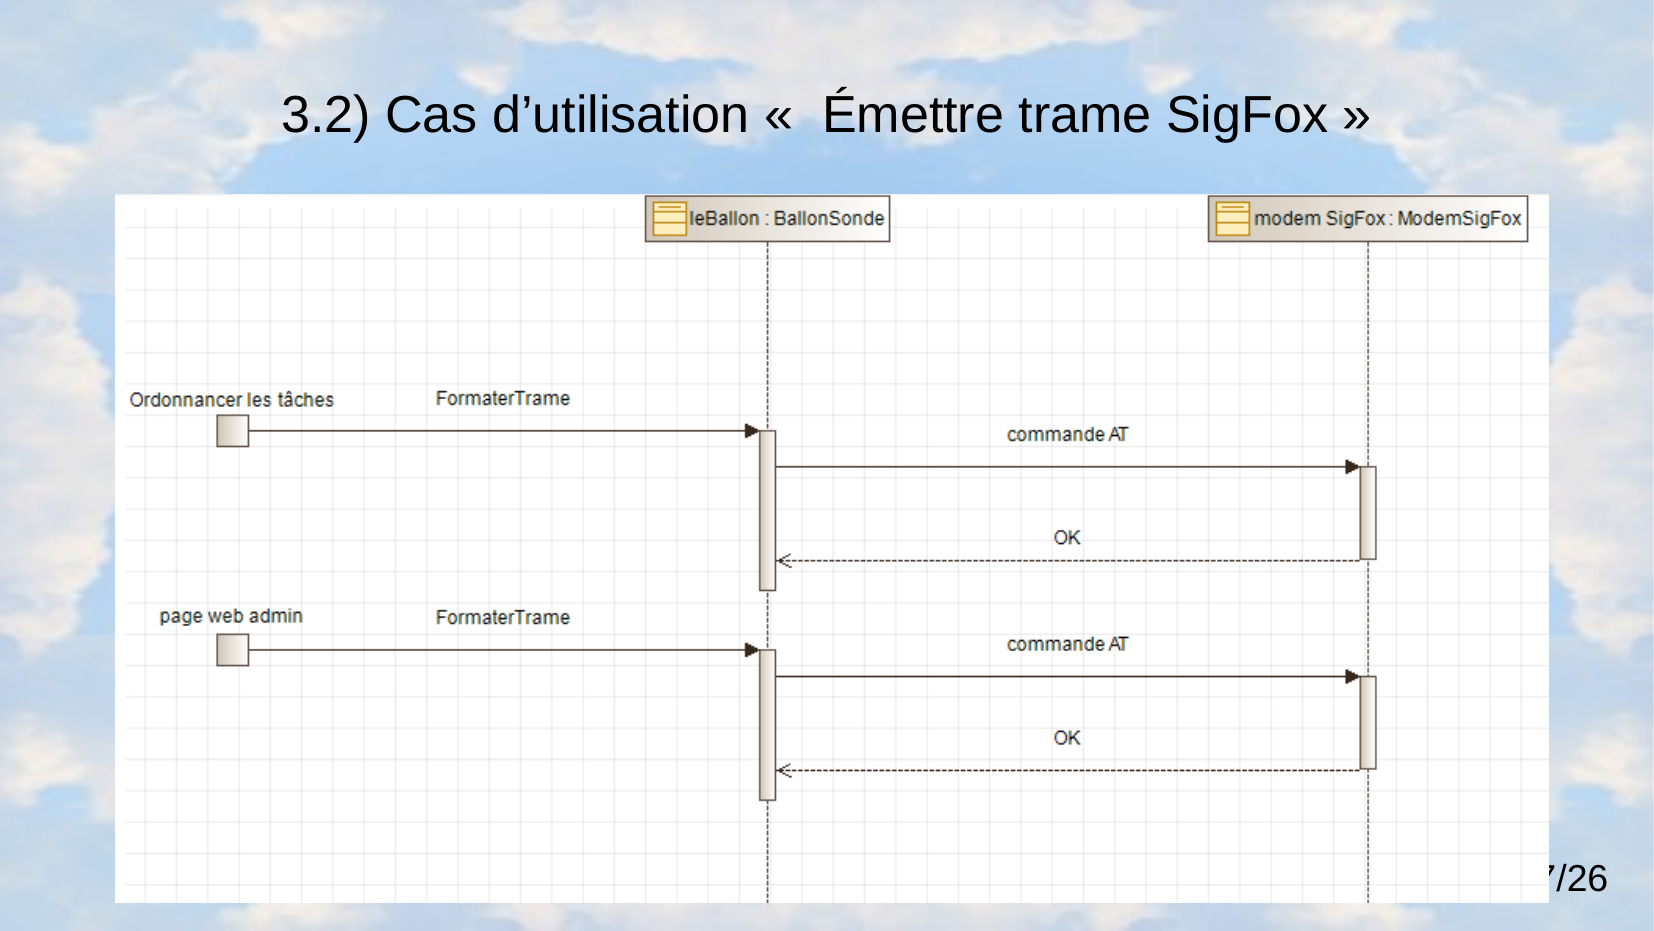

# 3.2) Cas d’utilisation «  Émettre trame SigFox »